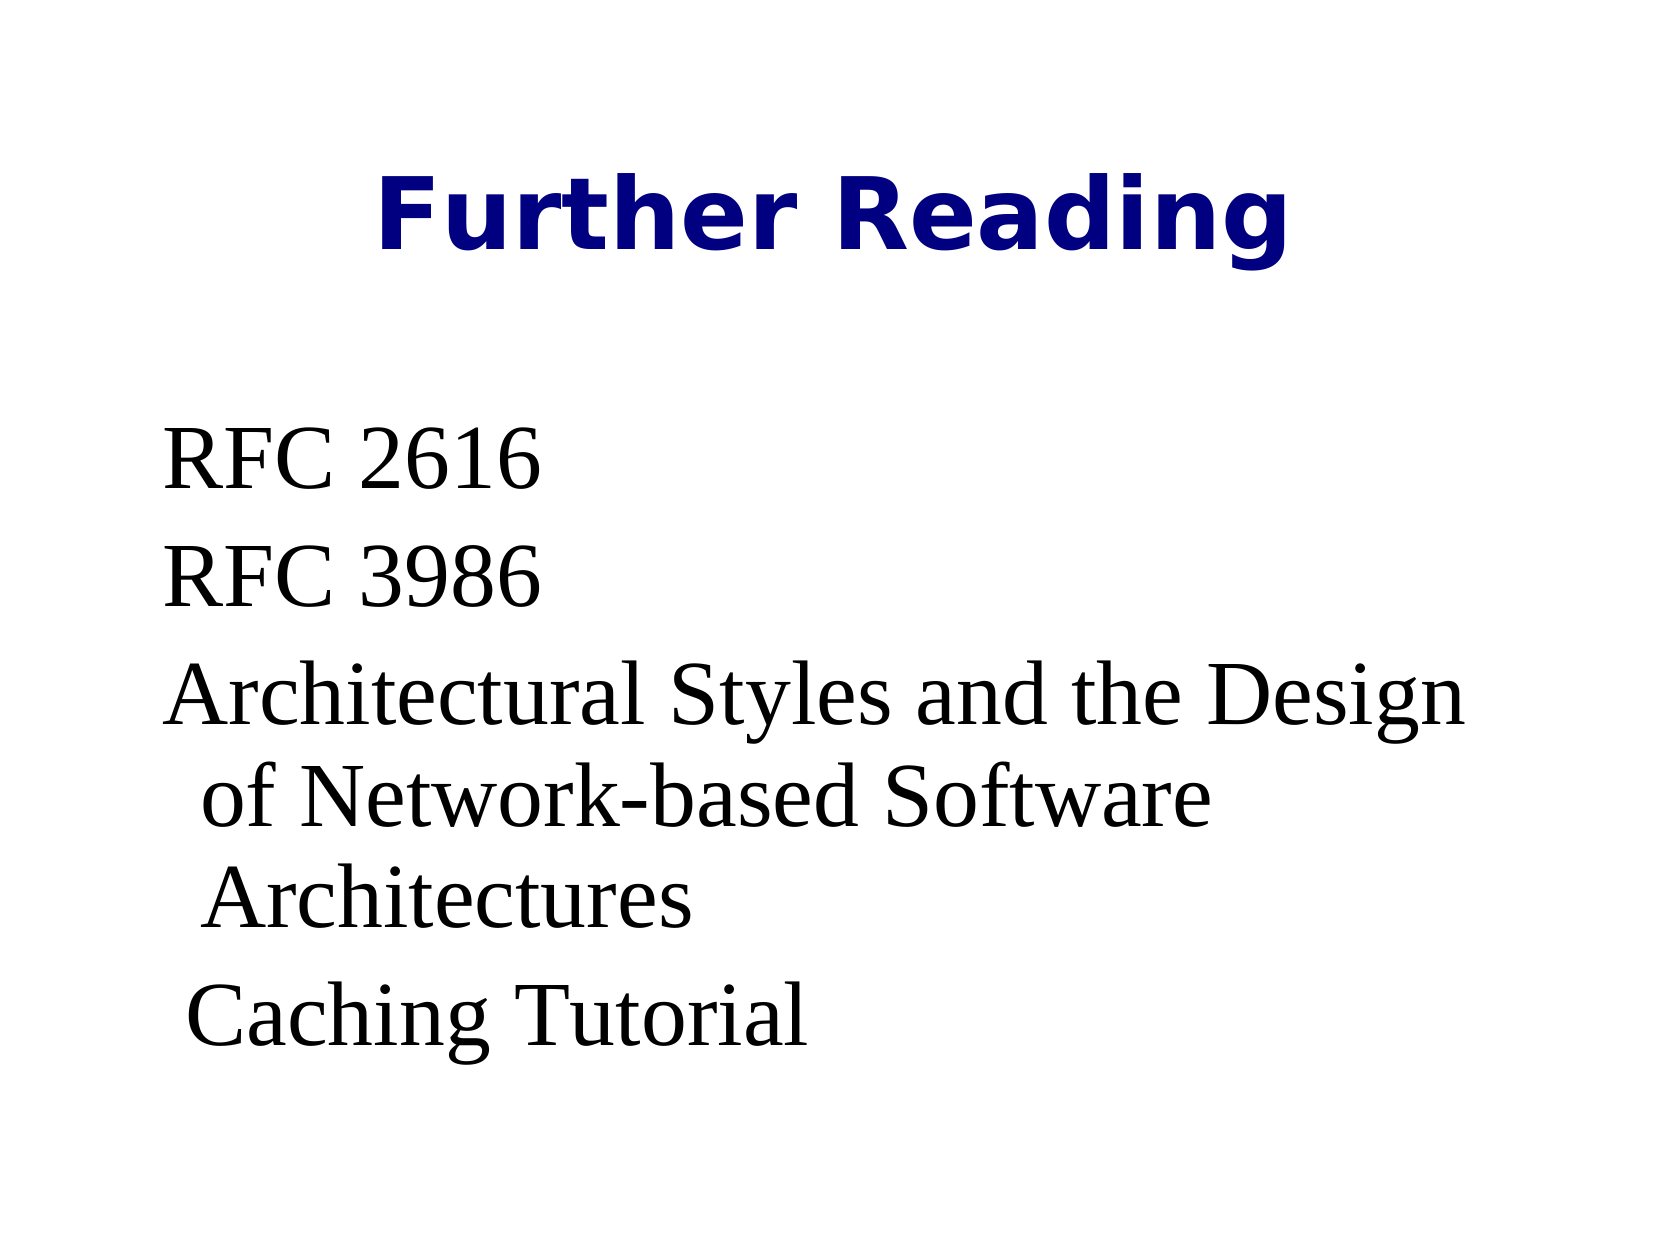

# Further Reading
RFC 2616
RFC 3986
Architectural Styles and the Design of Network-based Software Architectures
 Caching Tutorial